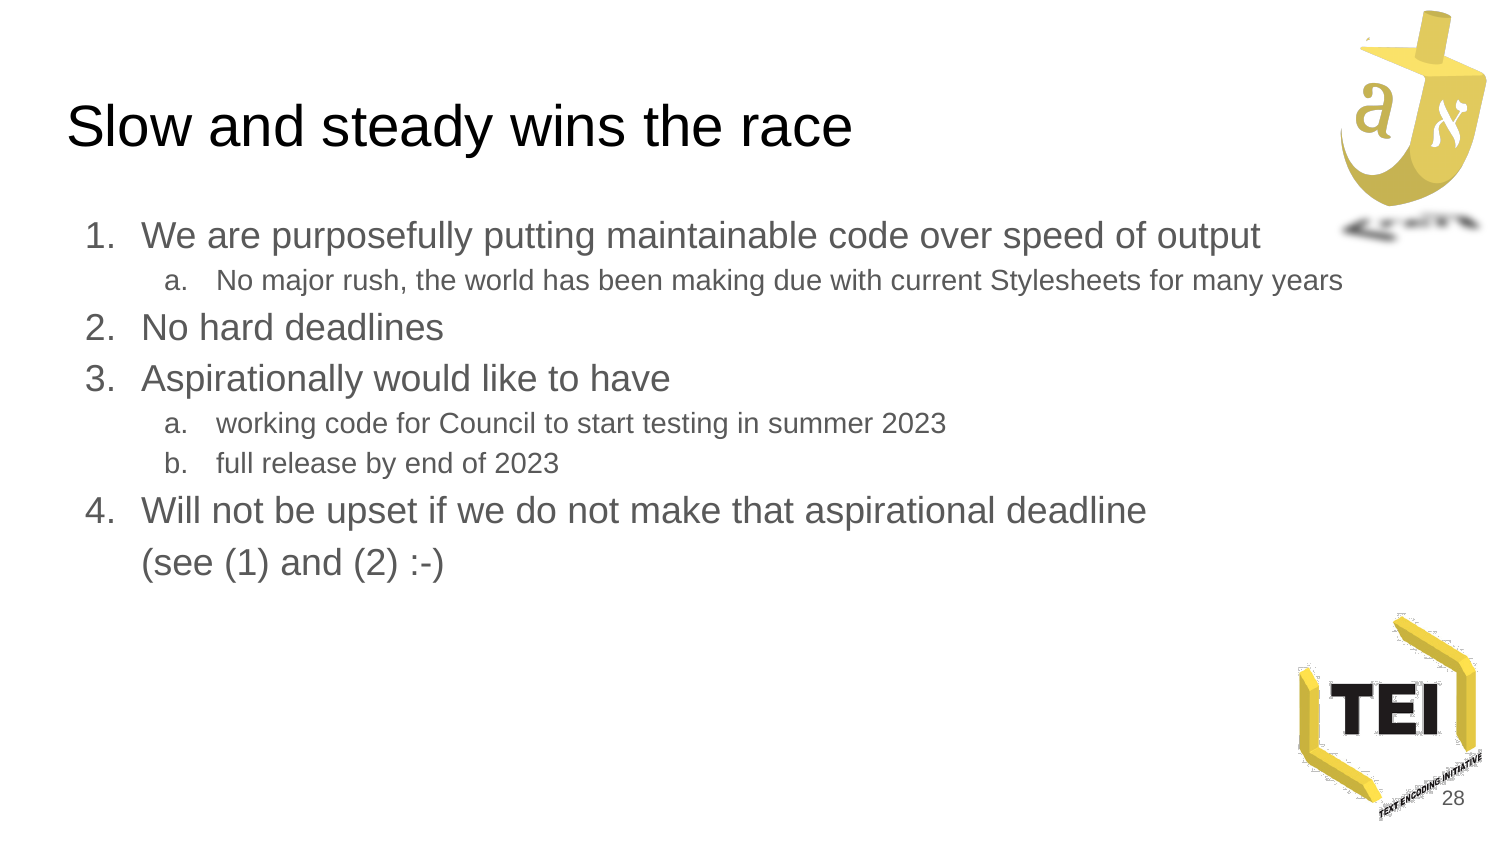

# Slow and steady wins the race
We are purposefully putting maintainable code over speed of output
No major rush, the world has been making due with current Stylesheets for many years
No hard deadlines
Aspirationally would like to have
working code for Council to start testing in summer 2023
full release by end of 2023
Will not be upset if we do not make that aspirational deadline
(see (1) and (2) :-)